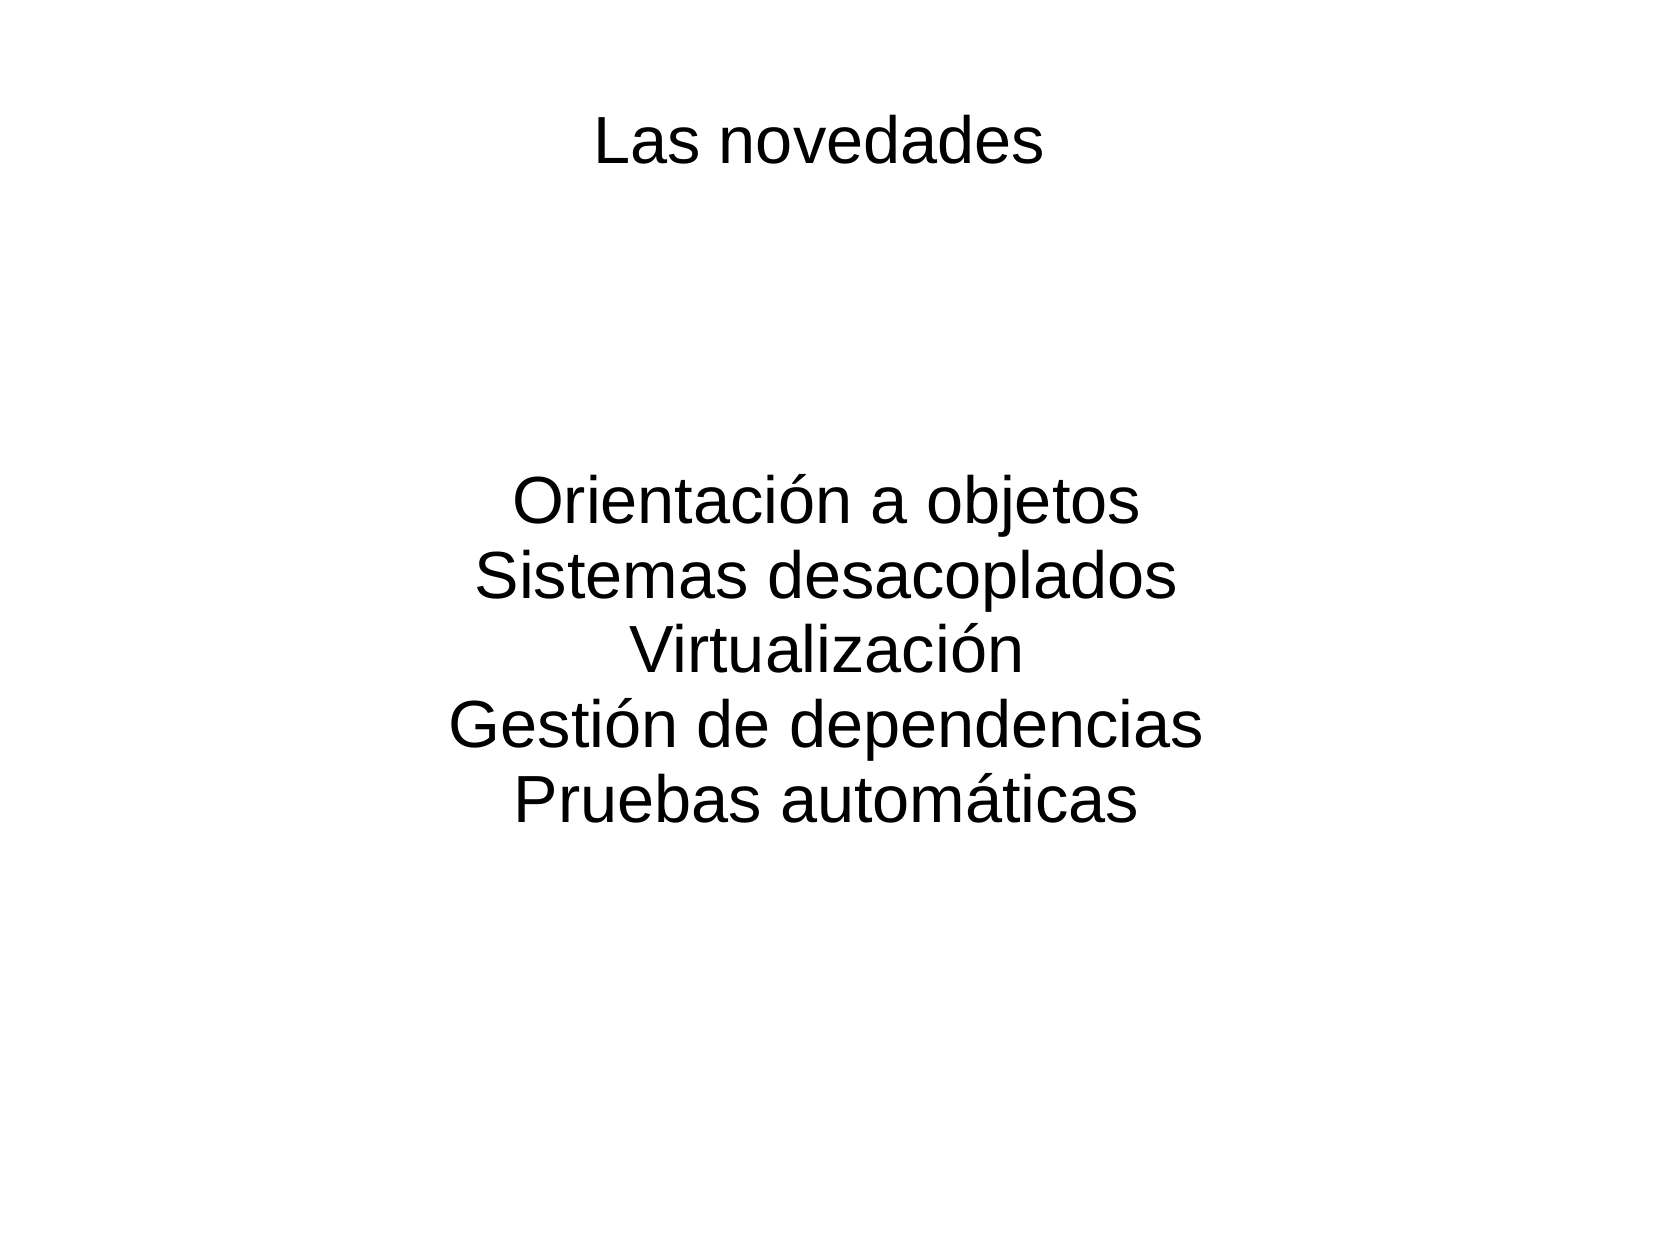

# Las novedades
Orientación a objetos
Sistemas desacoplados
Virtualización
Gestión de dependencias
Pruebas automáticas